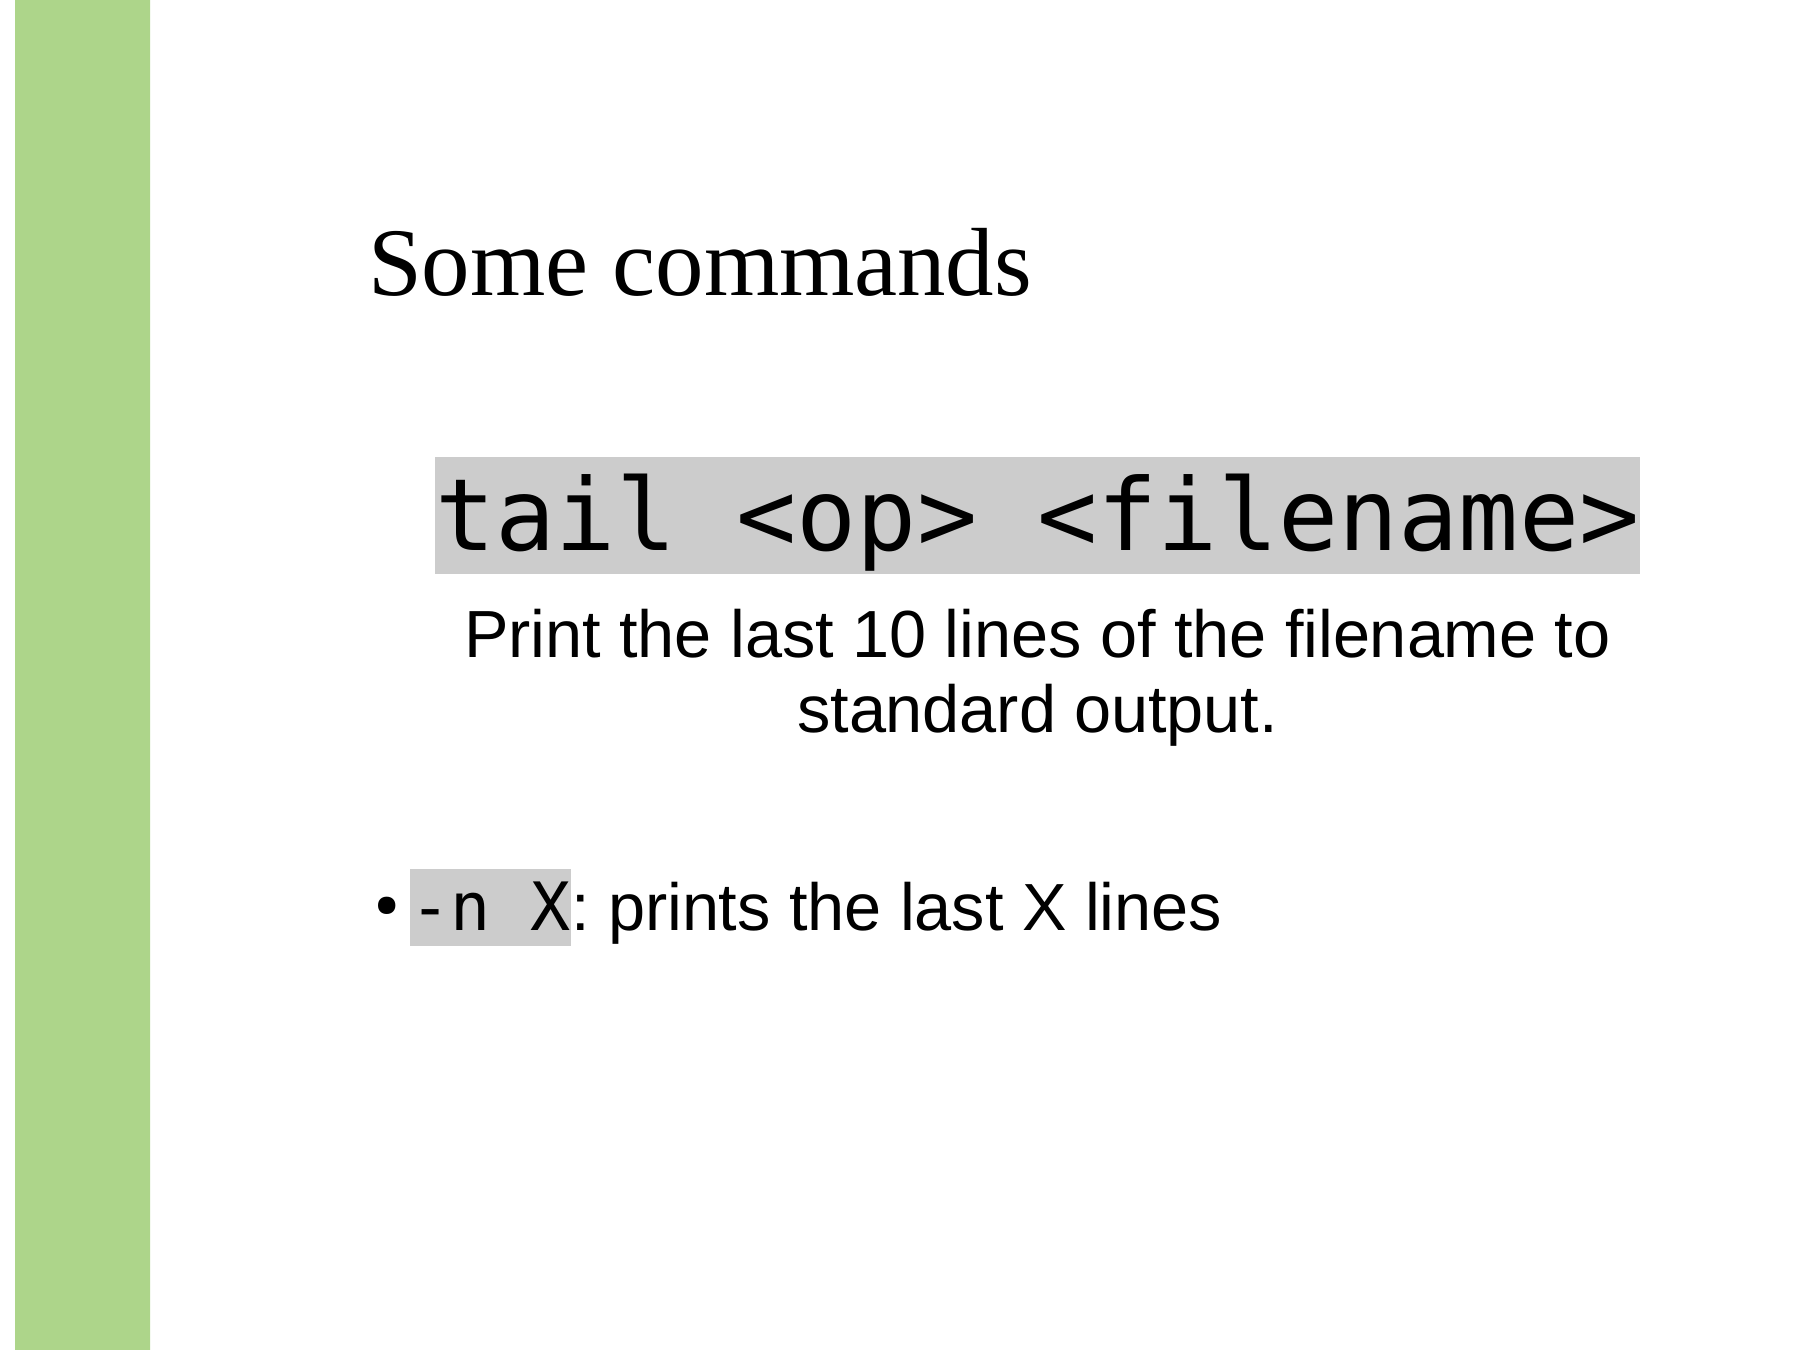

# Some commands
tail <op> <filename>
Print the last 10 lines of the filename to standard output.
-n X: prints the last X lines